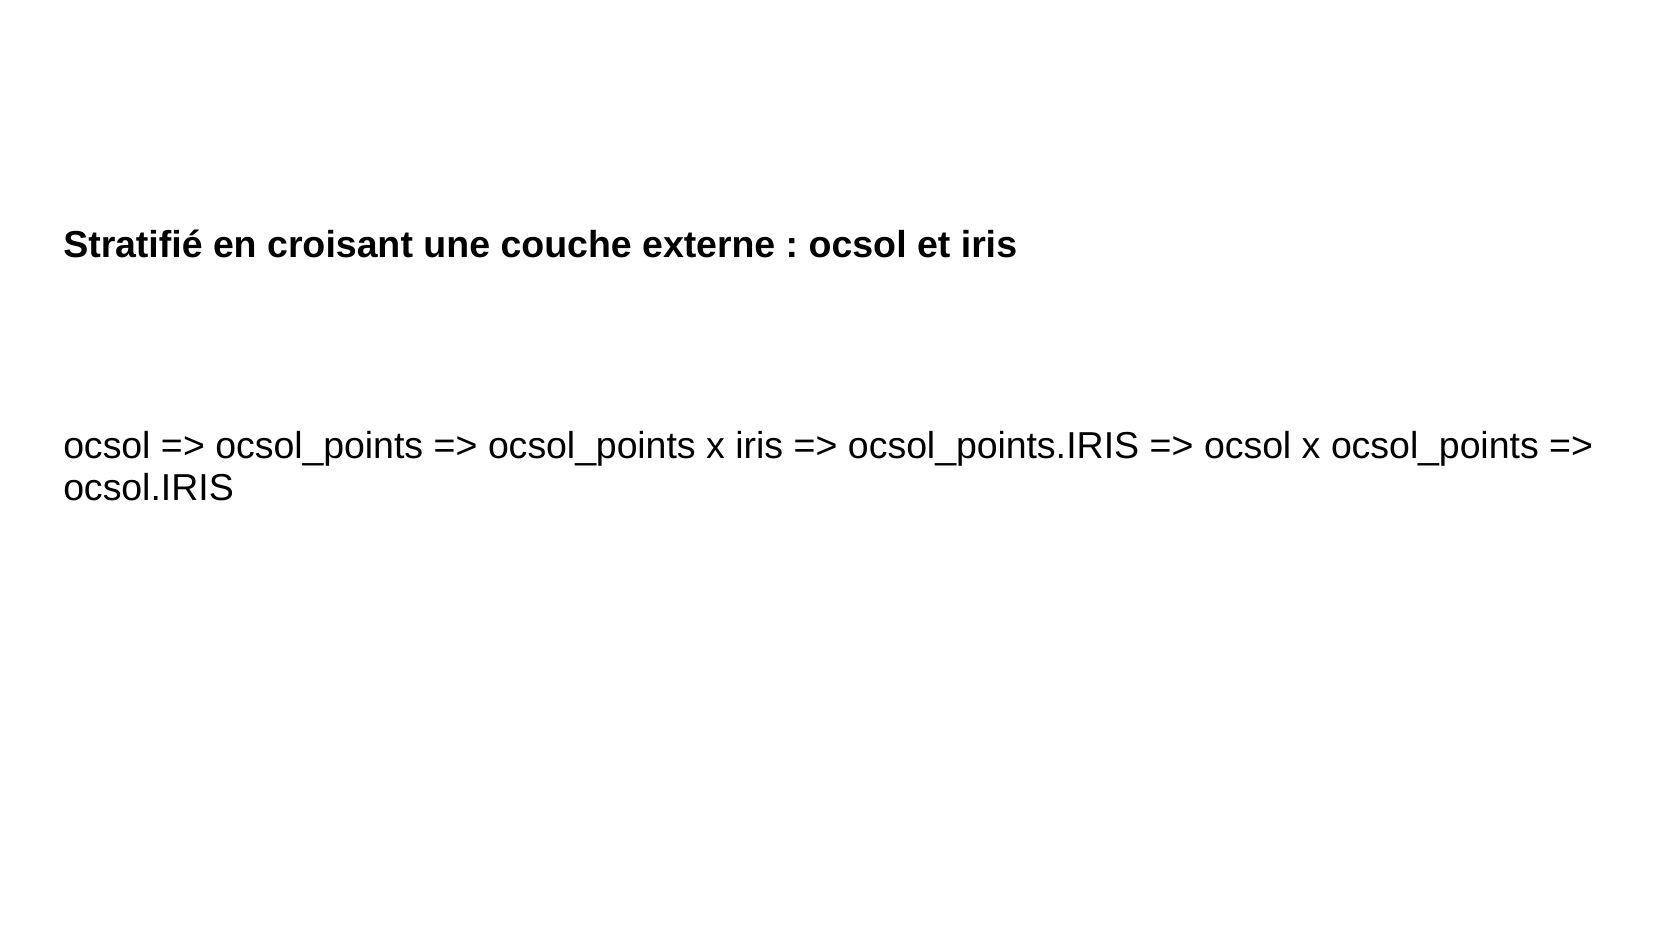

Stratifié en croisant une couche externe : ocsol et iris
ocsol => ocsol_points => ocsol_points x iris => ocsol_points.IRIS => ocsol x ocsol_points => ocsol.IRIS